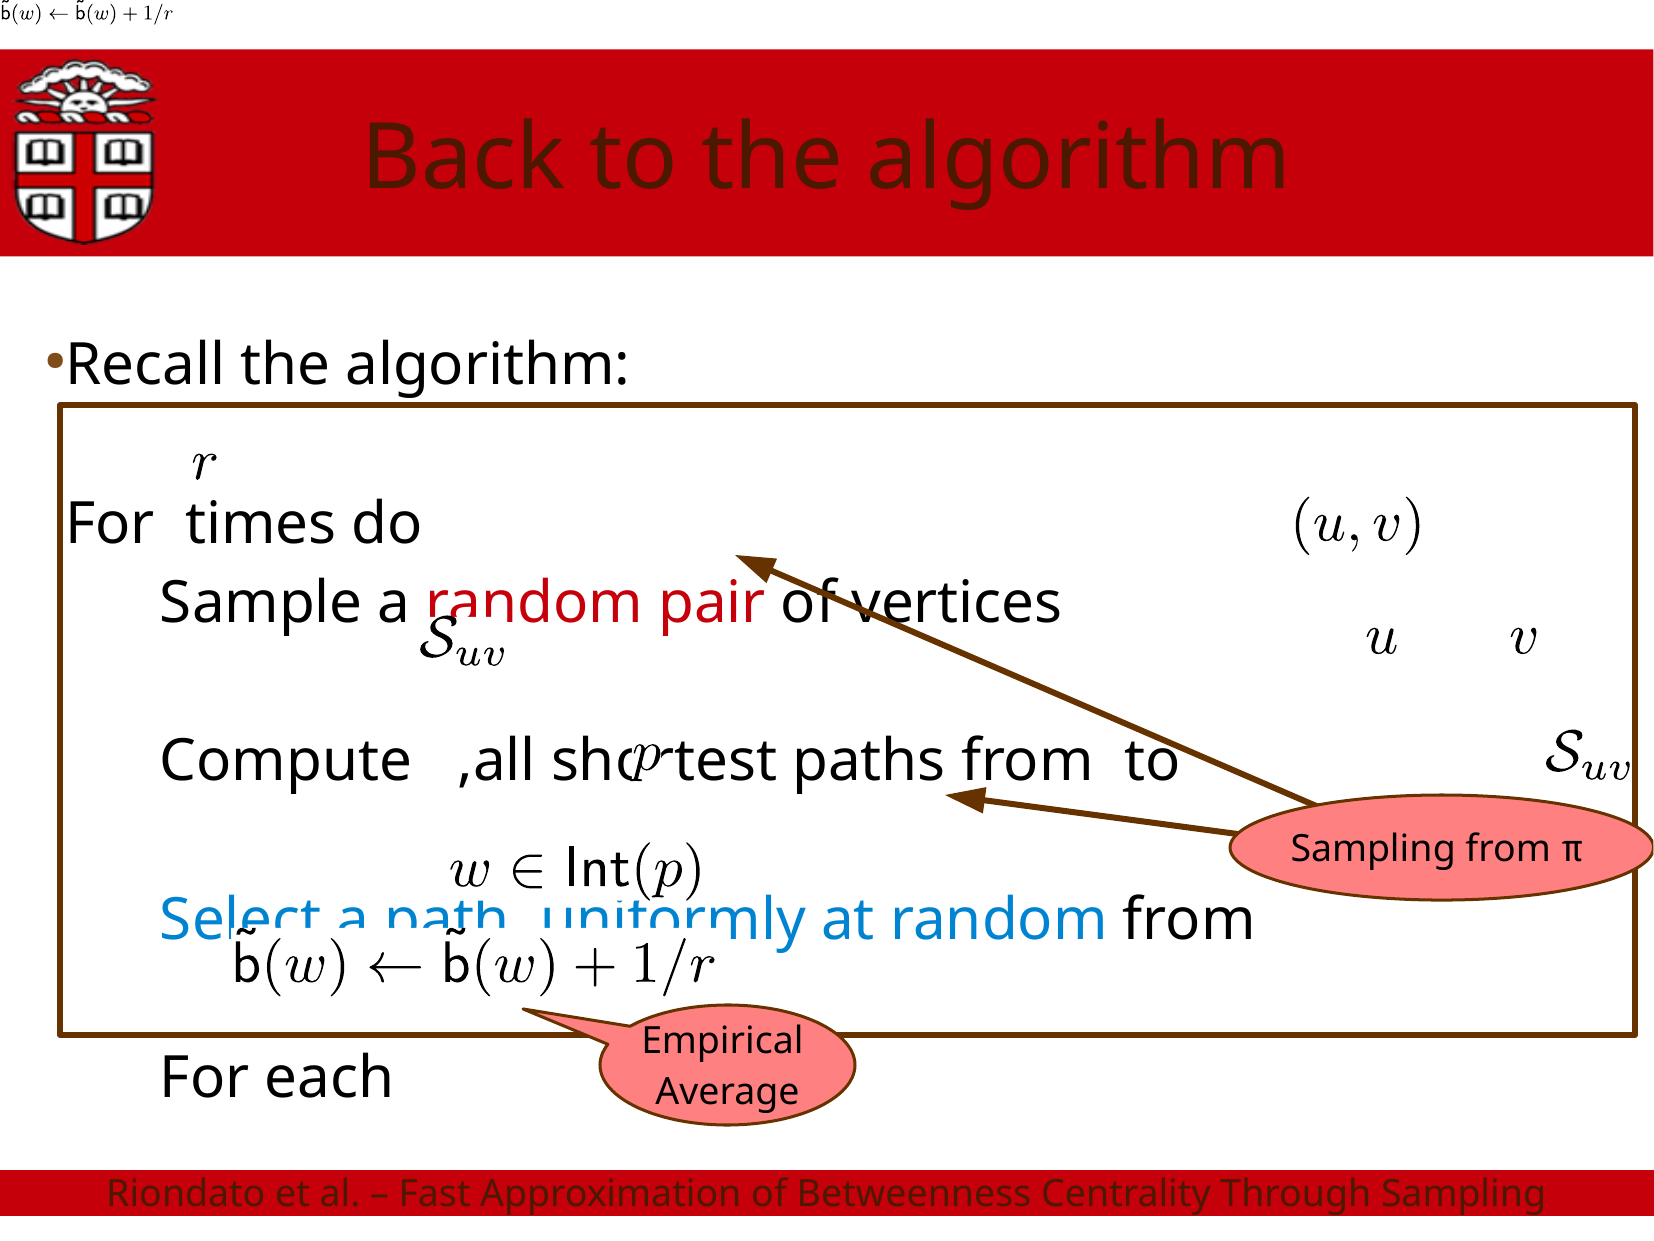

# Back to the algorithm
Recall the algorithm:
For times do
Sample a random pair of vertices
Compute ,all shortest paths from to
Select a path uniformly at random from
For each
Sampling from π
Empirical
Average
Riondato et al. – Fast Approximation of Betweenness Centrality Through Sampling